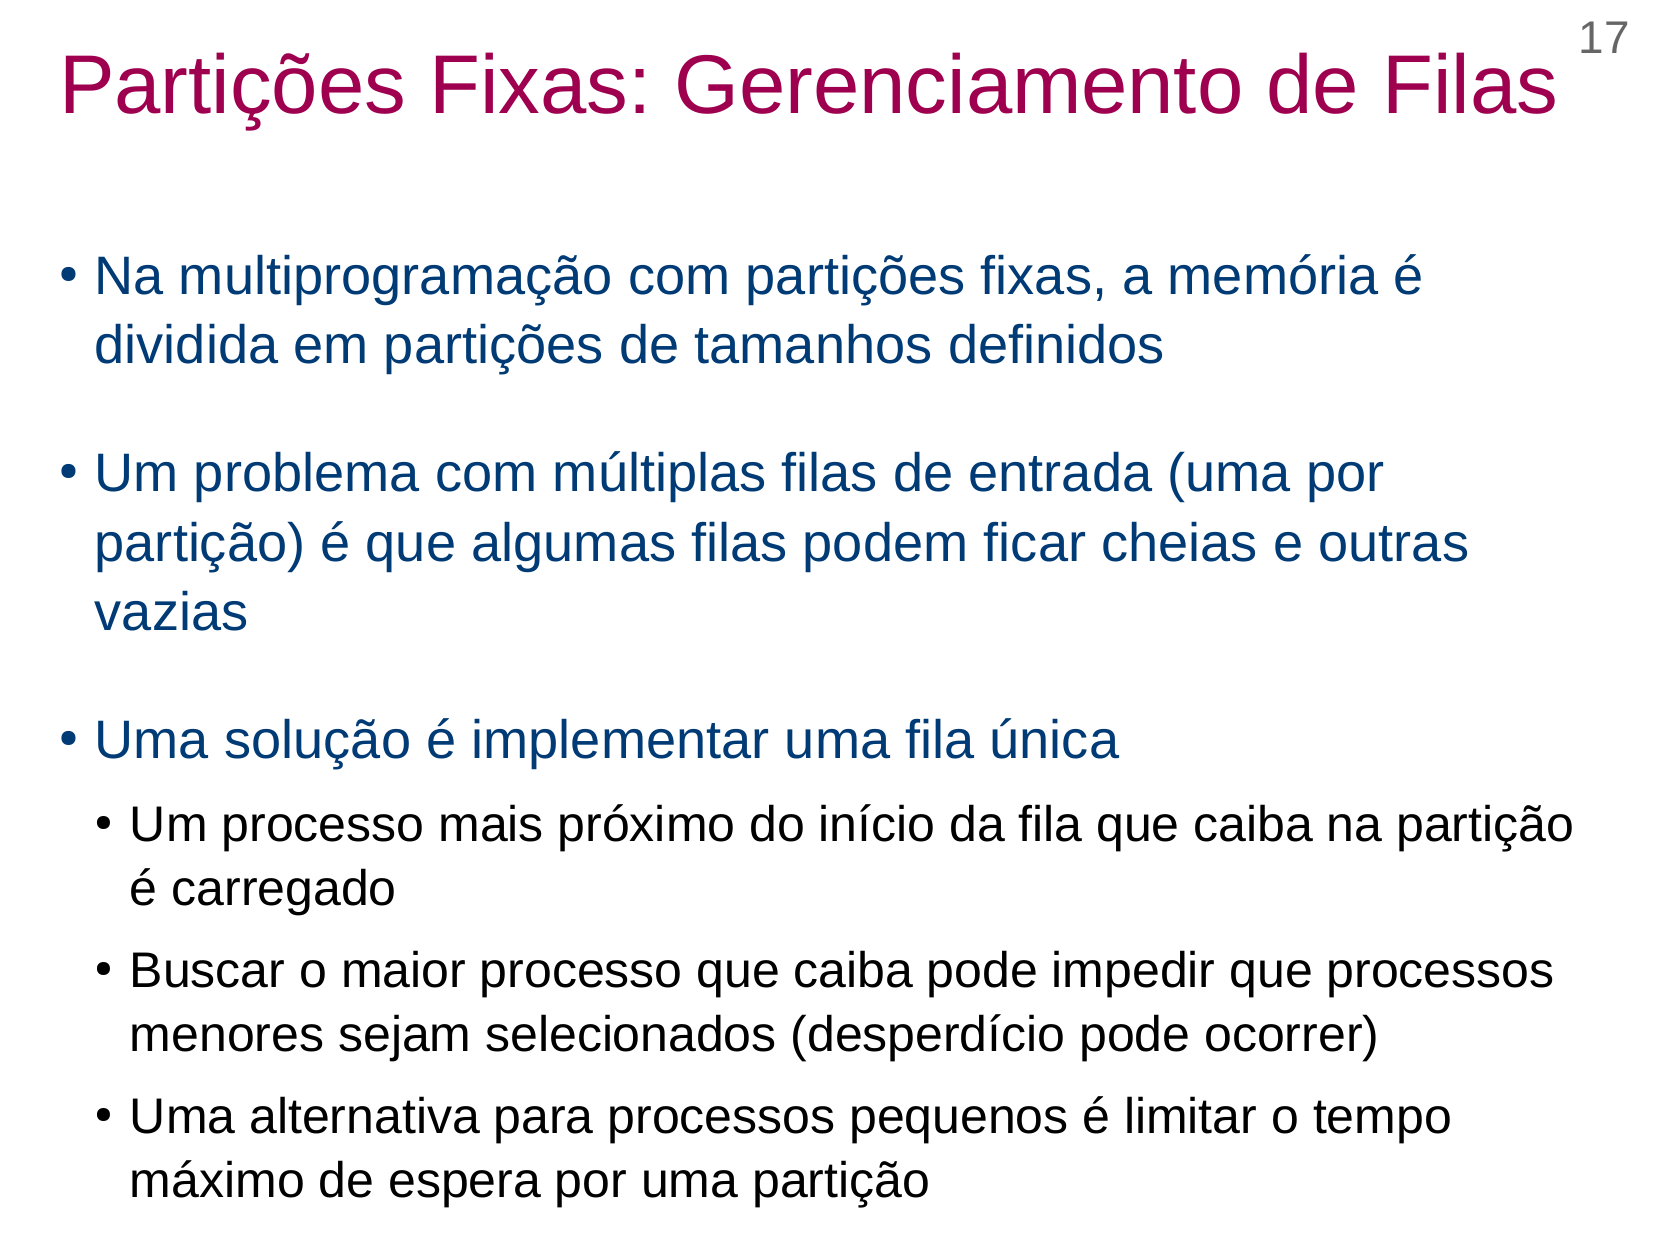

17
# Partições Fixas: Gerenciamento de Filas
Na multiprogramação com partições fixas, a memória é dividida em partições de tamanhos definidos
Um problema com múltiplas filas de entrada (uma por partição) é que algumas filas podem ficar cheias e outras vazias
Uma solução é implementar uma fila única
Um processo mais próximo do início da fila que caiba na partição é carregado
Buscar o maior processo que caiba pode impedir que processos menores sejam selecionados (desperdício pode ocorrer)
Uma alternativa para processos pequenos é limitar o tempo máximo de espera por uma partição